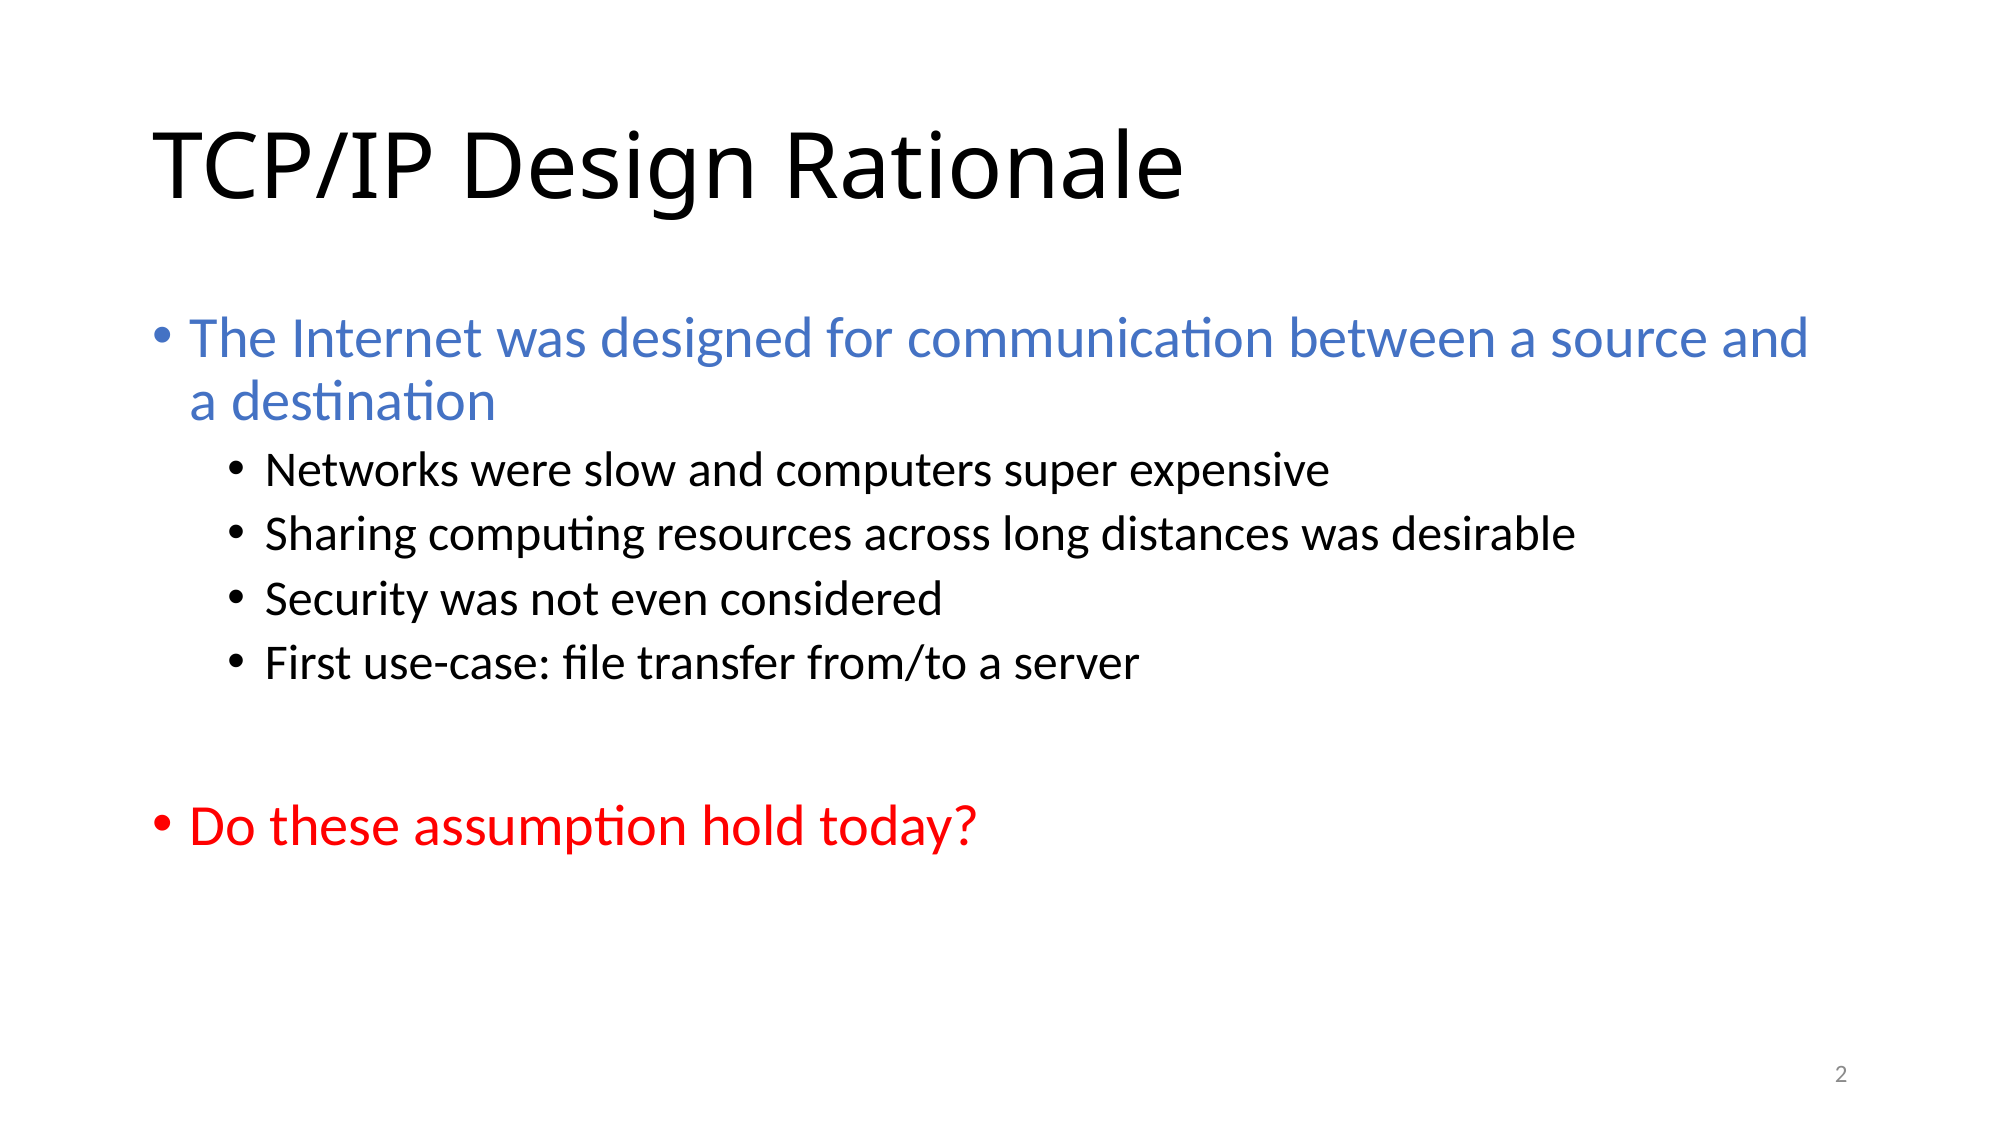

# TCP/IP Design Rationale
The Internet was designed for communication between a source and a destination
Networks were slow and computers super expensive
Sharing computing resources across long distances was desirable
Security was not even considered
First use-case: file transfer from/to a server
Do these assumption hold today?